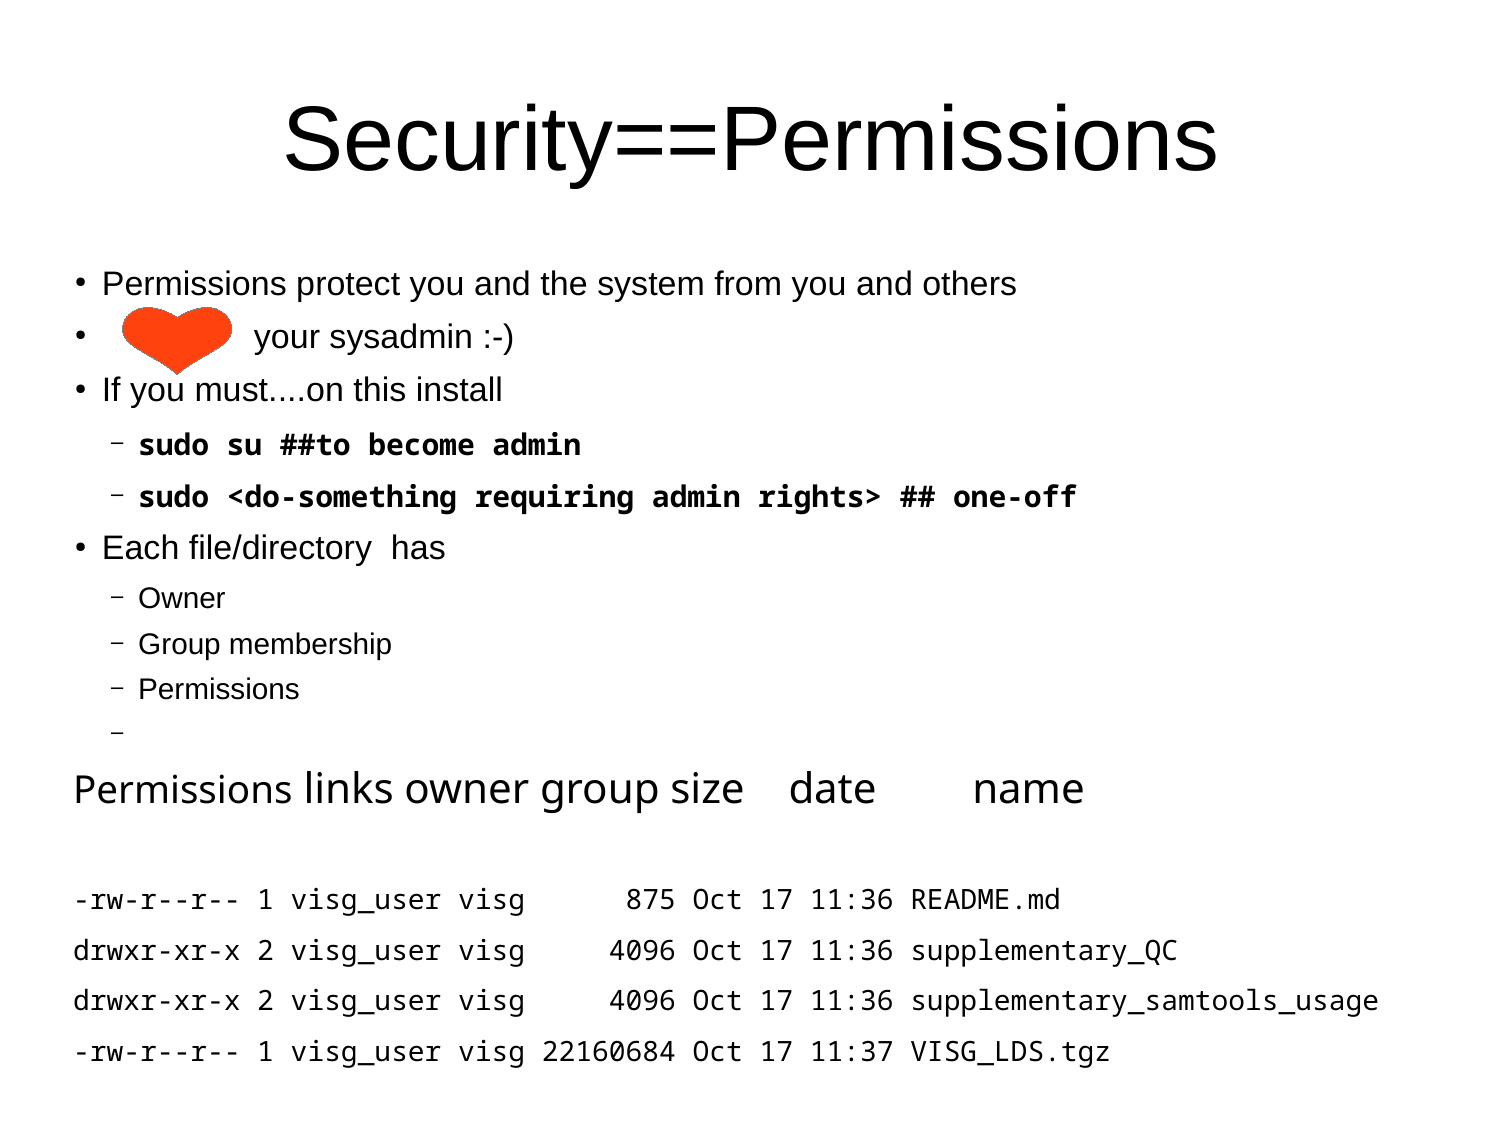

# Security==Permissions
Permissions protect you and the system from you and others
 your sysadmin :-)
If you must....on this install
sudo su ##to become admin
sudo <do-something requiring admin rights> ## one-off
Each file/directory has
Owner
Group membership
Permissions
Permissions links owner group size date 	name
-rw-r--r-- 1 visg_user visg 875 Oct 17 11:36 README.md
drwxr-xr-x 2 visg_user visg 4096 Oct 17 11:36 supplementary_QC
drwxr-xr-x 2 visg_user visg 4096 Oct 17 11:36 supplementary_samtools_usage
-rw-r--r-- 1 visg_user visg 22160684 Oct 17 11:37 VISG_LDS.tgz